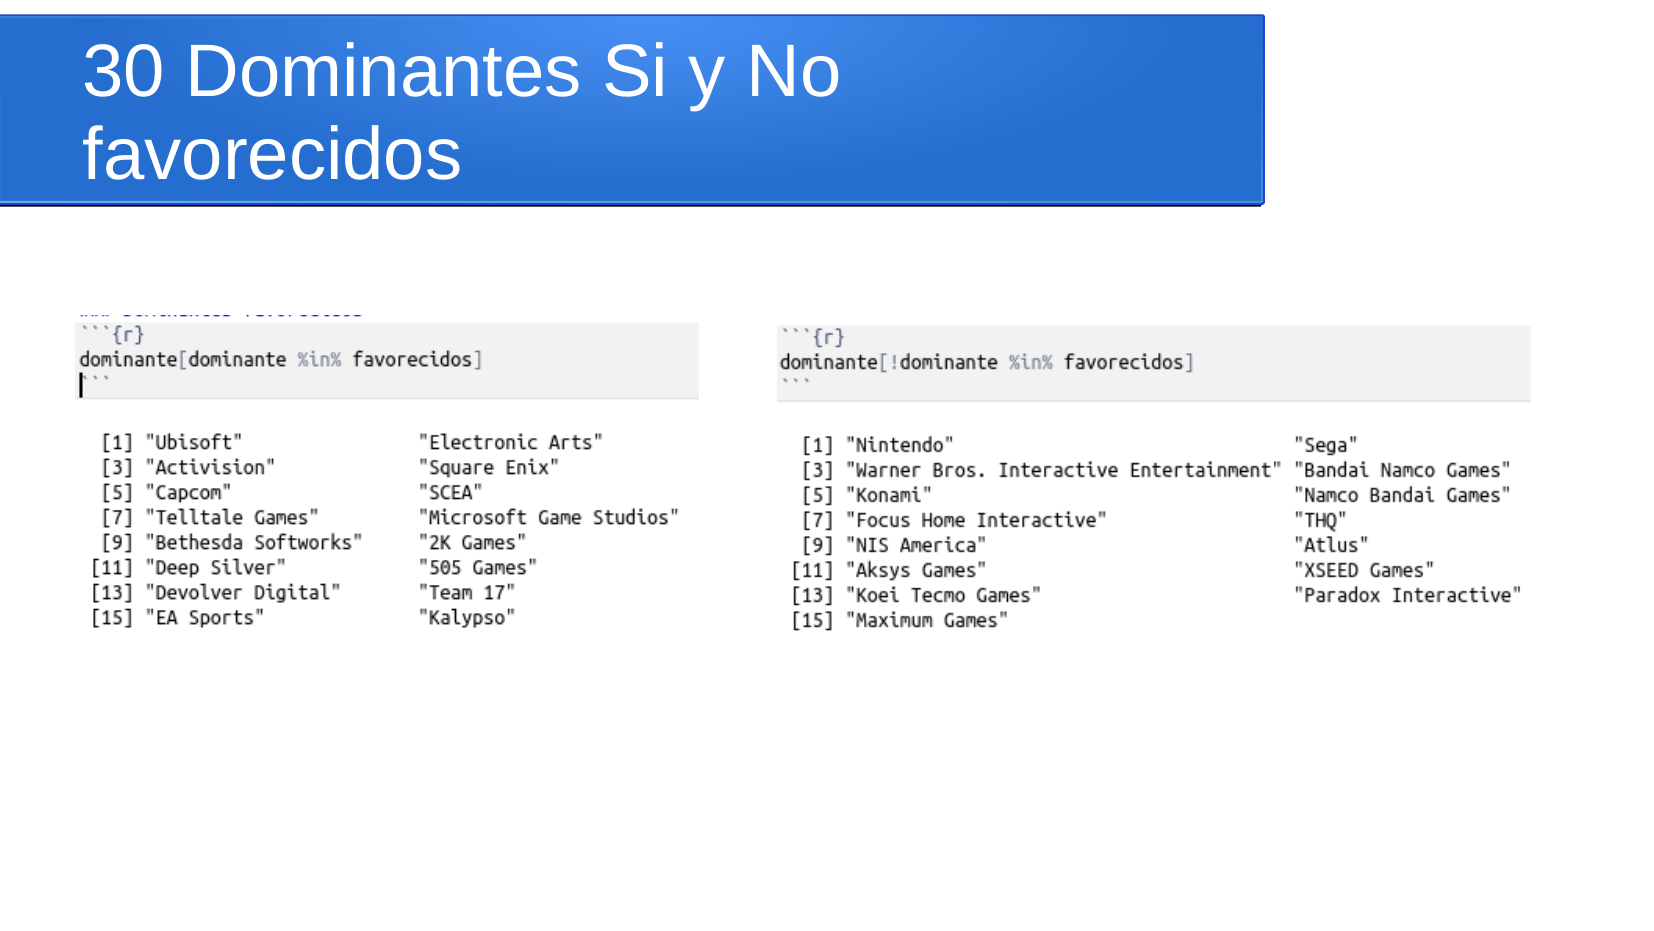

# 30 Dominantes Si y No favorecidos